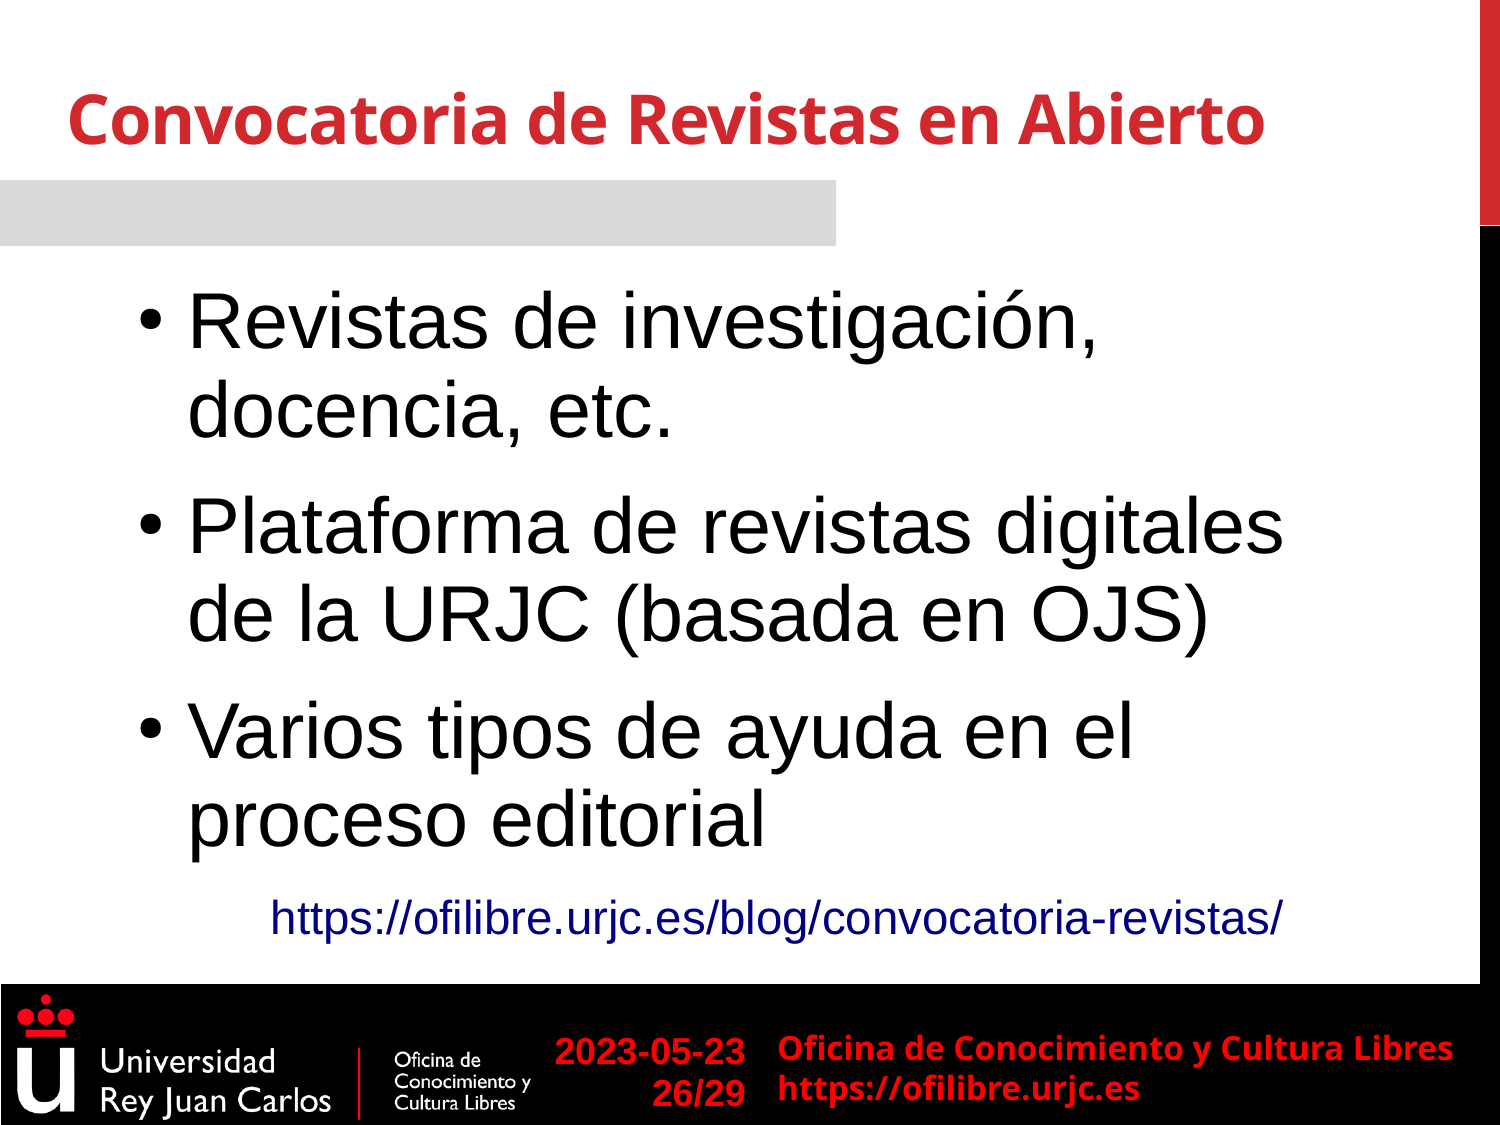

Convocatoria de Revistas en Abierto
# Revistas de investigación, docencia, etc.
Plataforma de revistas digitales de la URJC (basada en OJS)
Varios tipos de ayuda en el proceso editorial
https://ofilibre.urjc.es/blog/convocatoria-revistas/